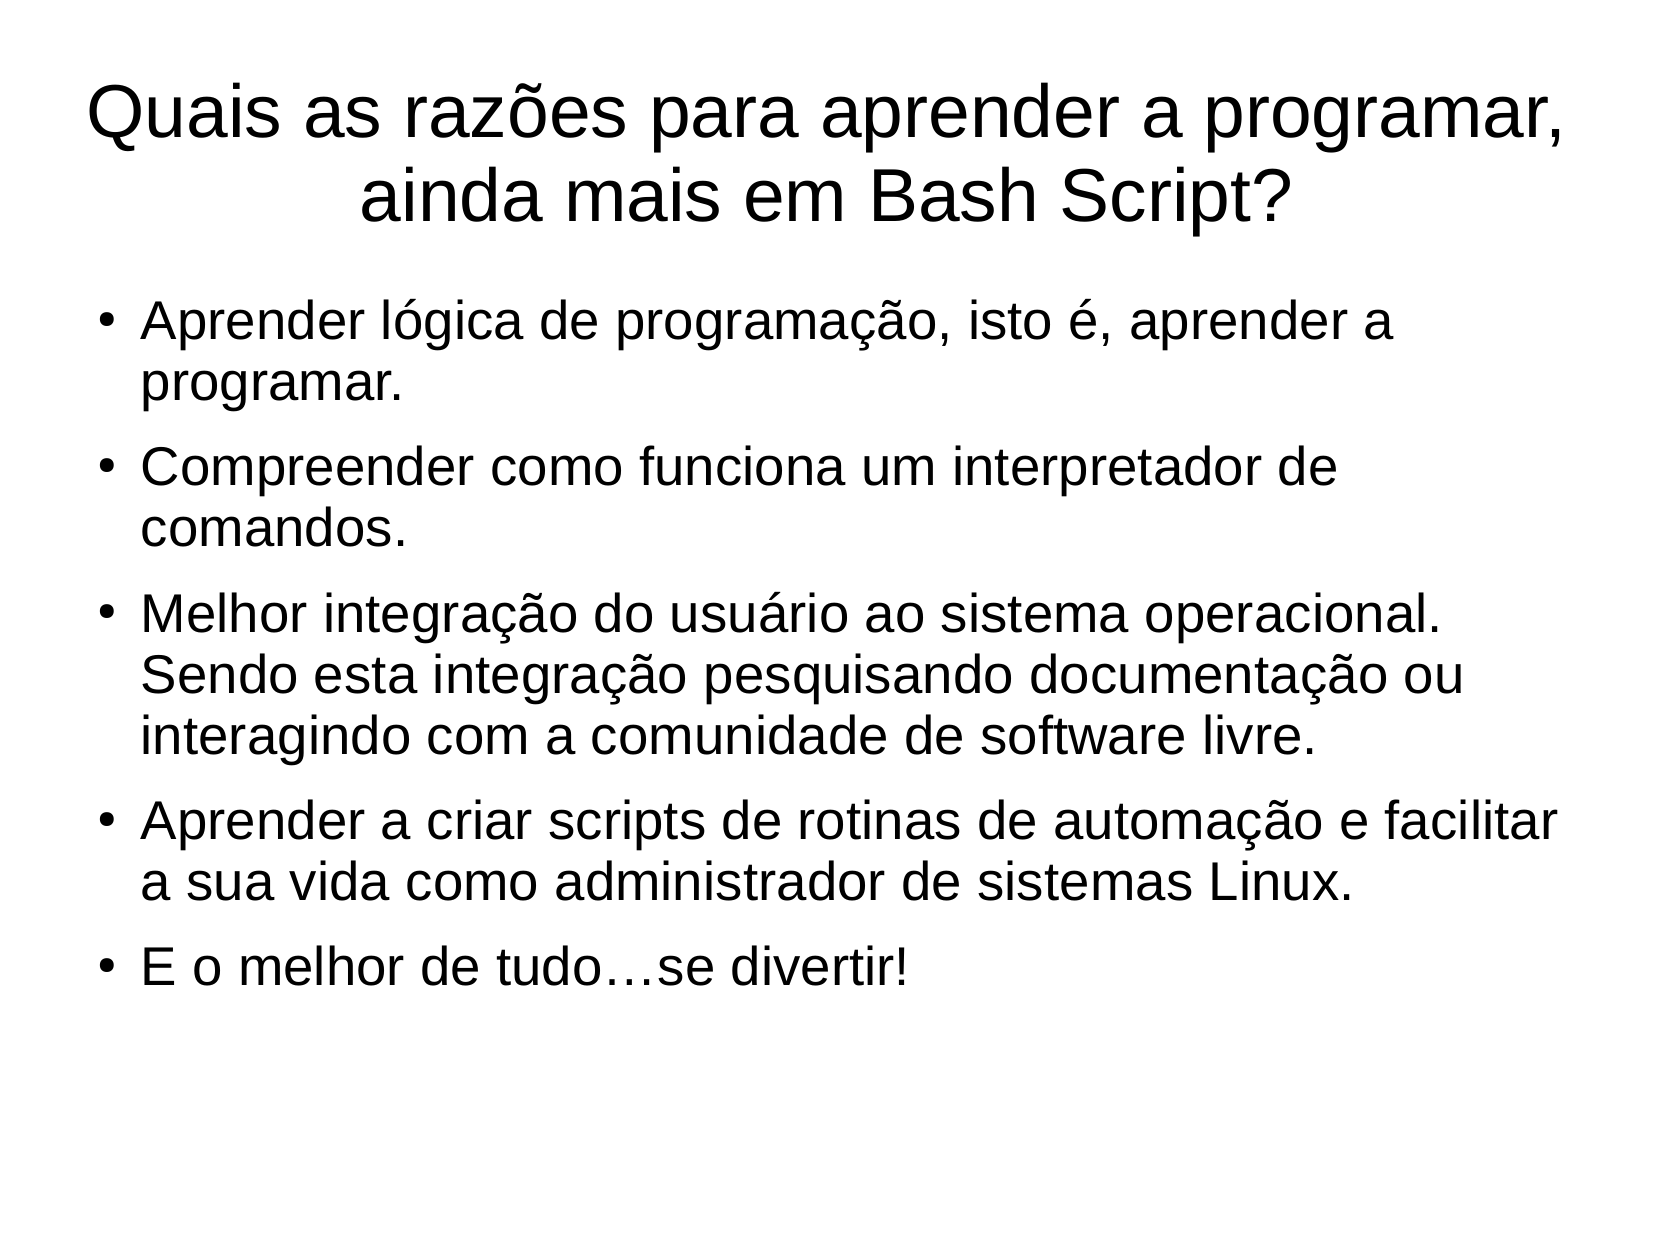

# Quais as razões para aprender a programar, ainda mais em Bash Script?
Aprender lógica de programação, isto é, aprender a programar.
Compreender como funciona um interpretador de comandos.
Melhor integração do usuário ao sistema operacional. Sendo esta integração pesquisando documentação ou interagindo com a comunidade de software livre.
Aprender a criar scripts de rotinas de automação e facilitar a sua vida como administrador de sistemas Linux.
E o melhor de tudo…se divertir!